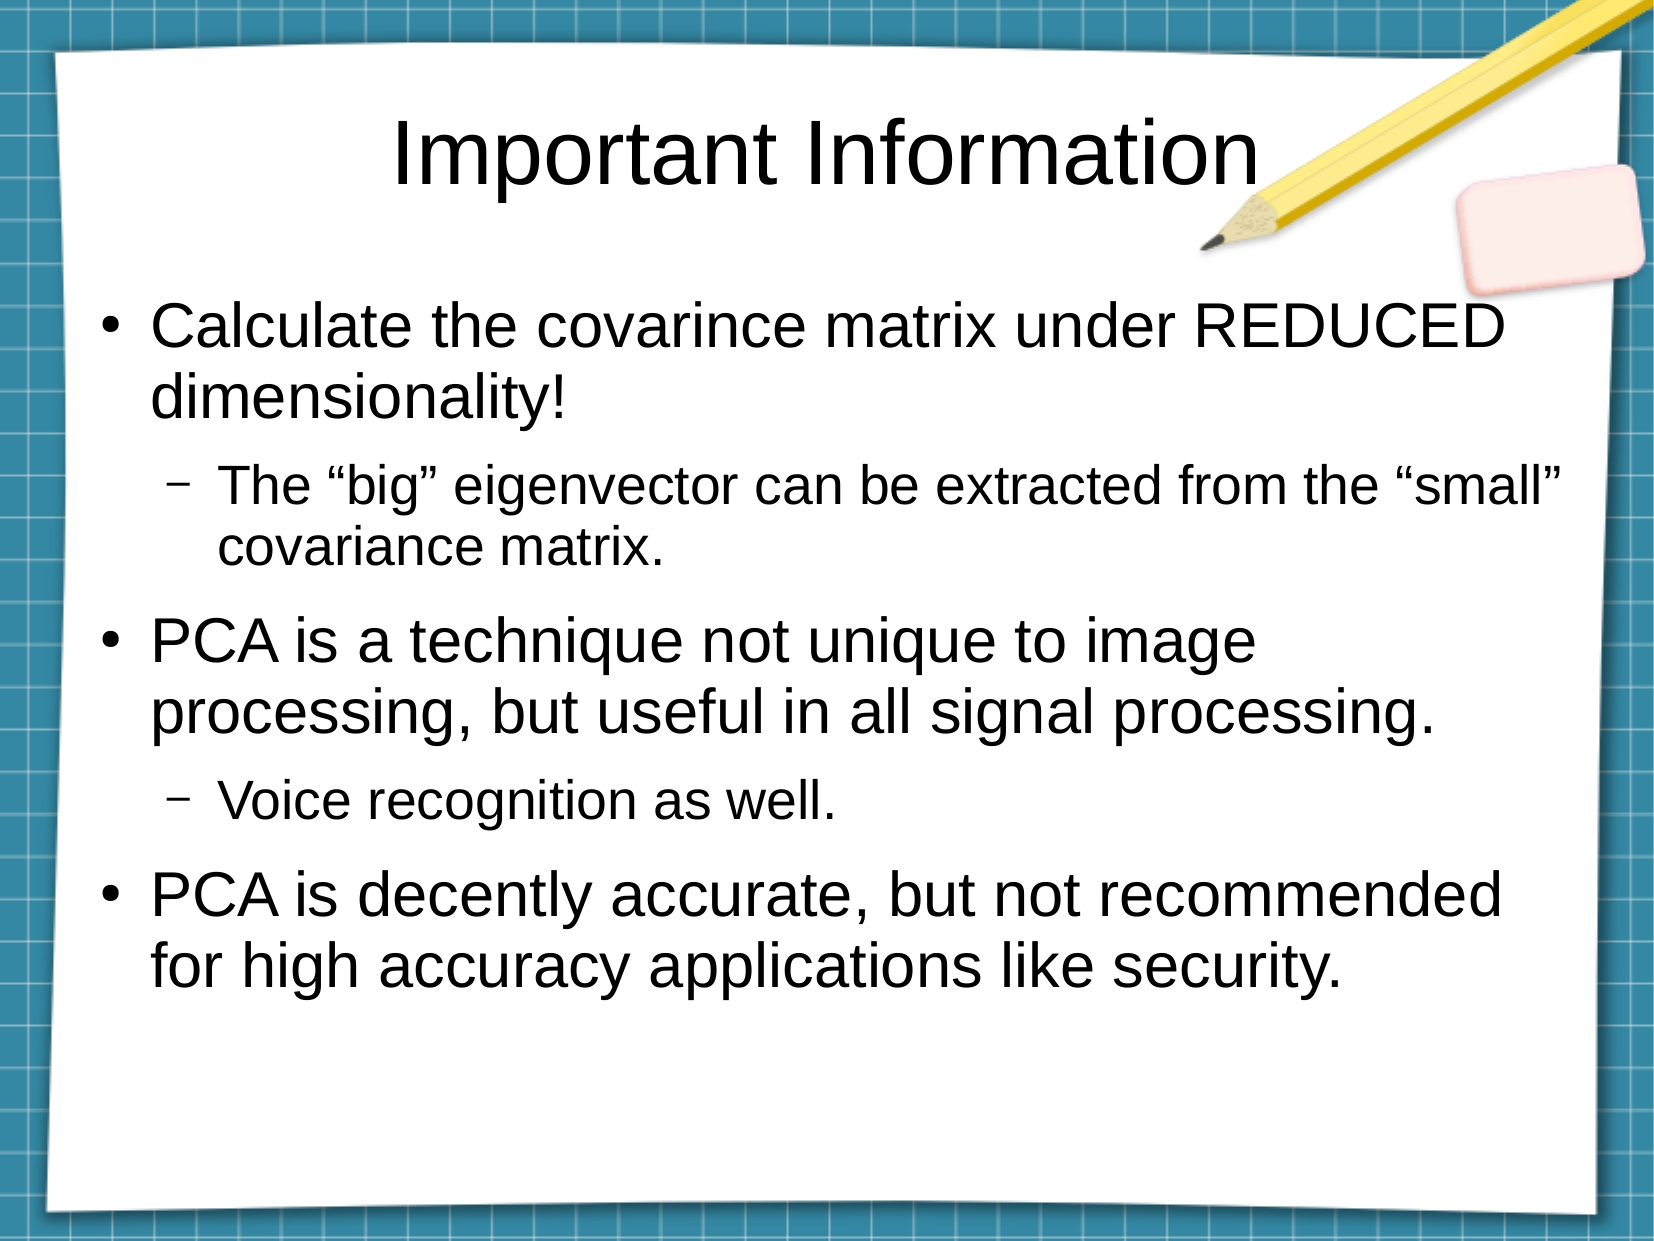

# Important Information
Calculate the covarince matrix under REDUCED dimensionality!
The “big” eigenvector can be extracted from the “small” covariance matrix.
PCA is a technique not unique to image processing, but useful in all signal processing.
Voice recognition as well.
PCA is decently accurate, but not recommended for high accuracy applications like security.